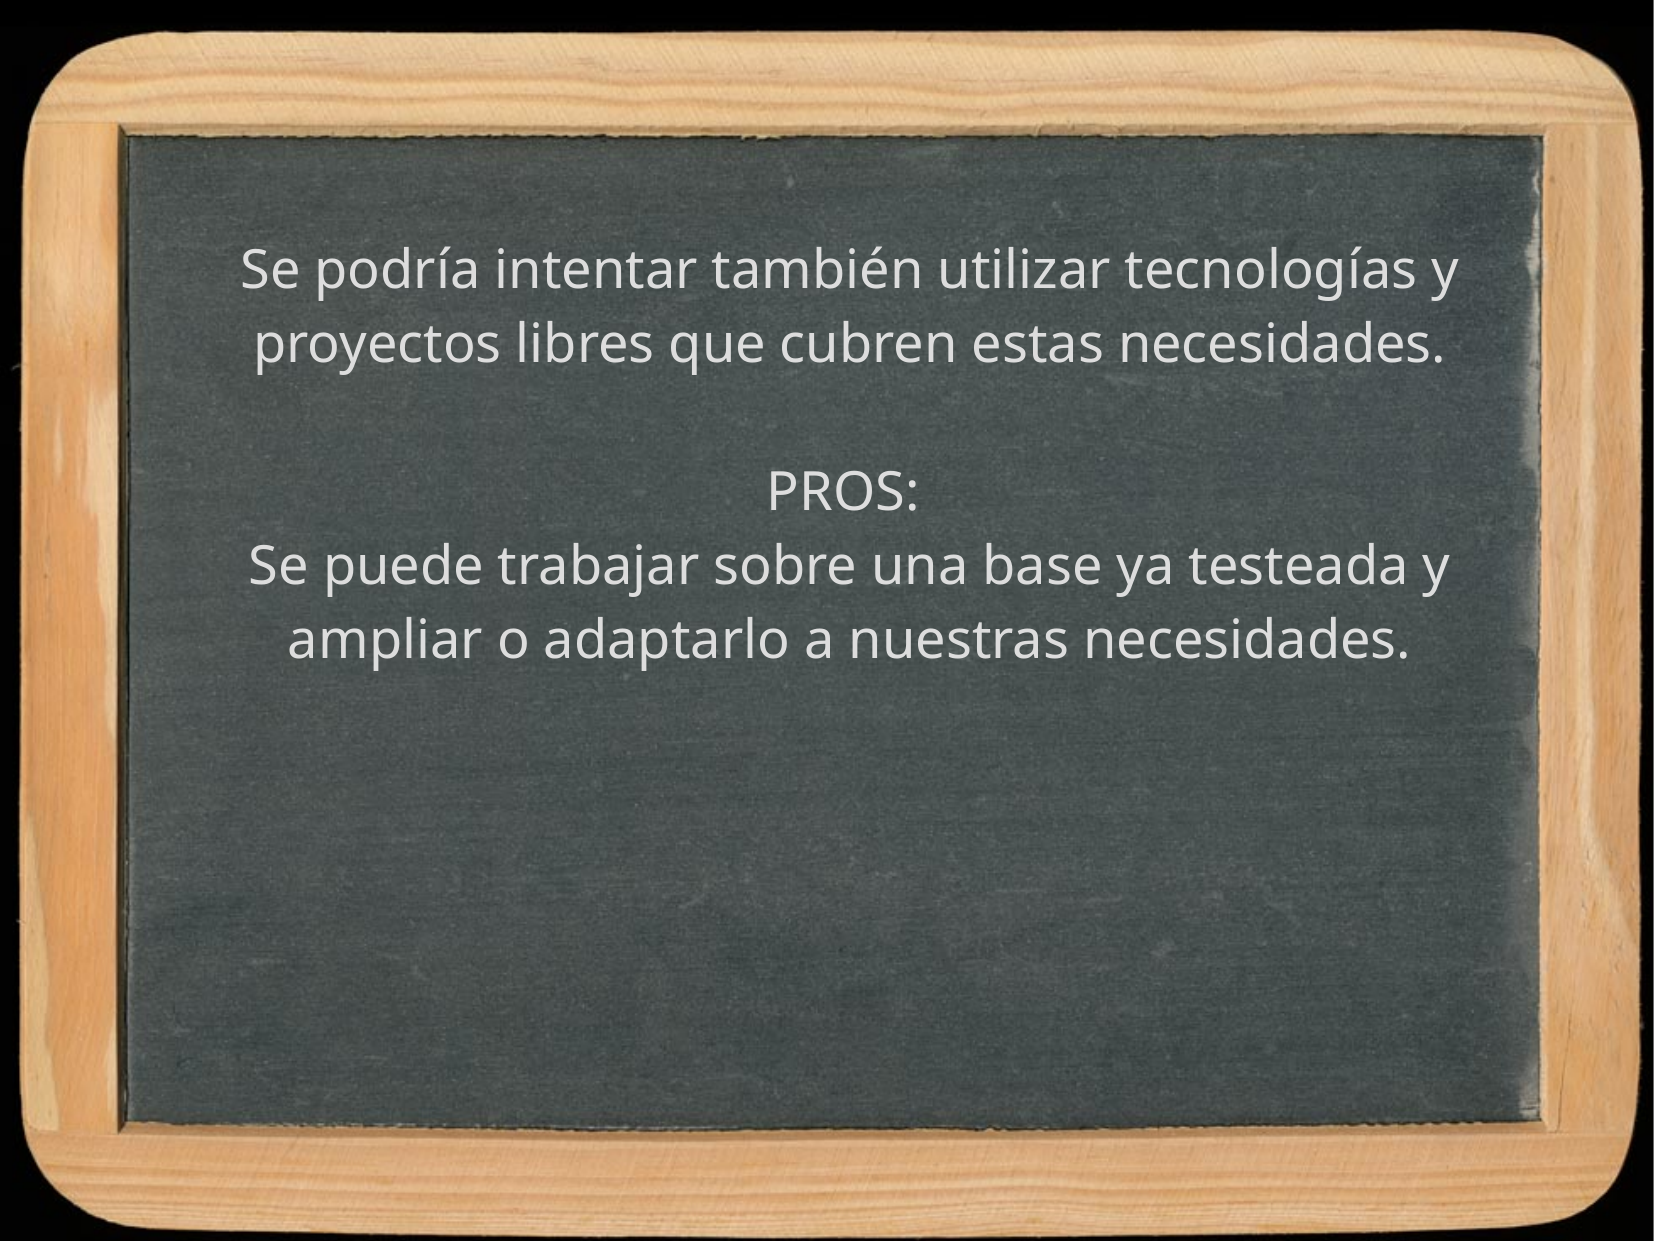

Se podría intentar también utilizar tecnologías y proyectos libres que cubren estas necesidades.
PROS:
Se puede trabajar sobre una base ya testeada y ampliar o adaptarlo a nuestras necesidades.